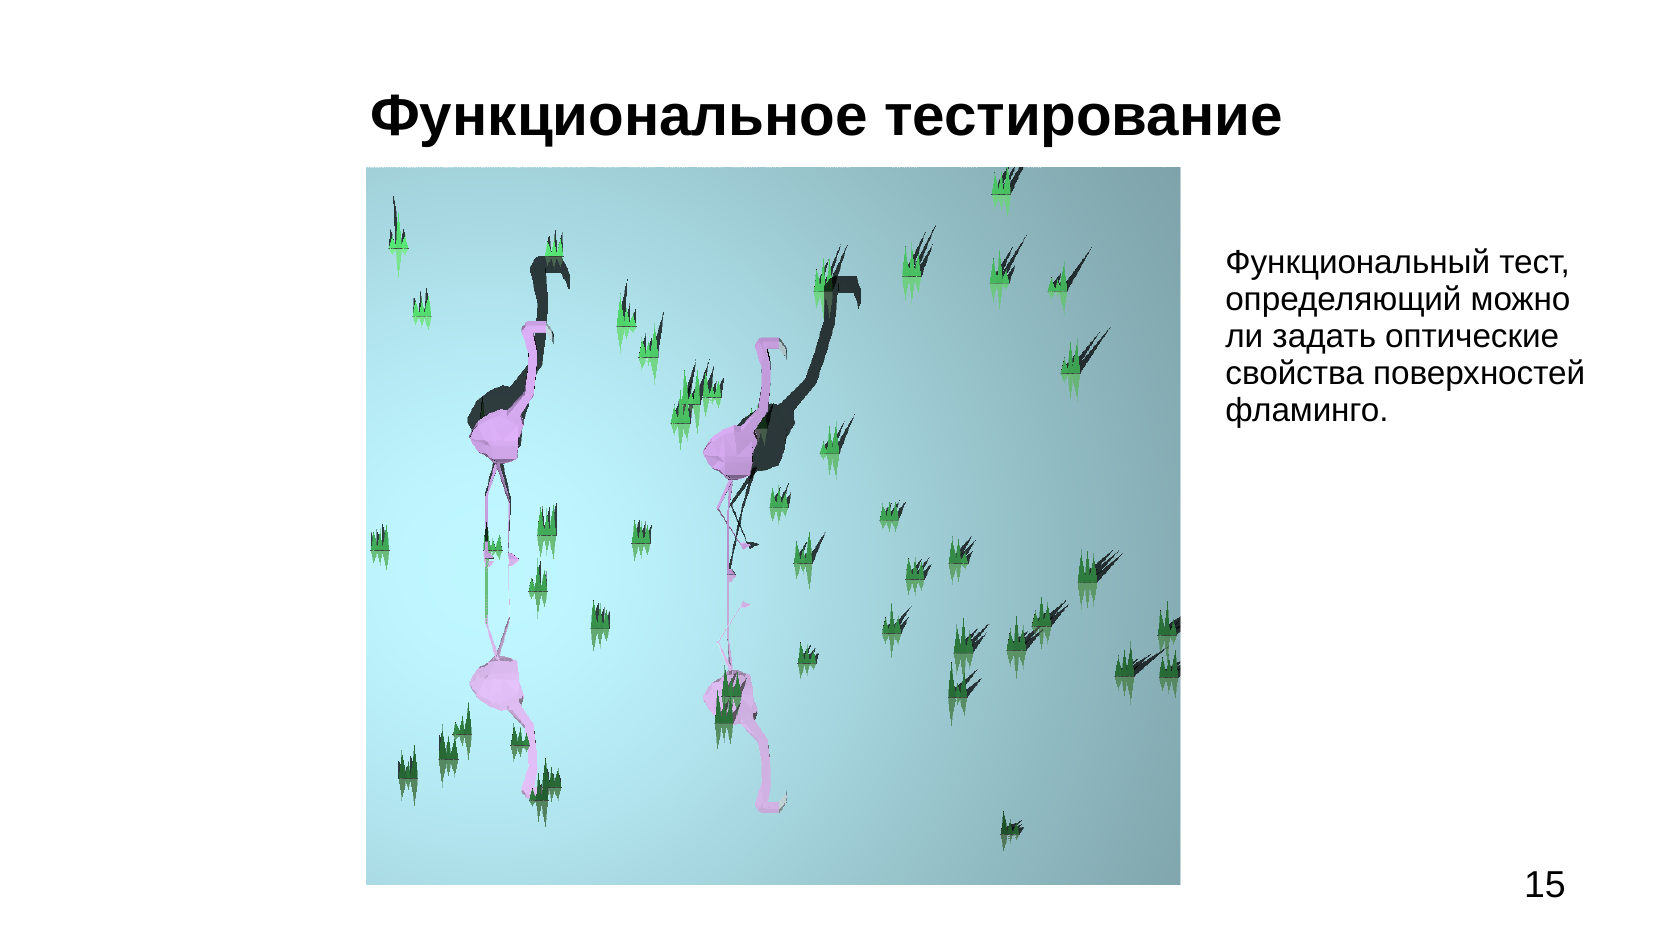

# Функциональное тестирование
Функциональный тест, определяющий можно ли задать оптические свойства поверхностей фламинго.